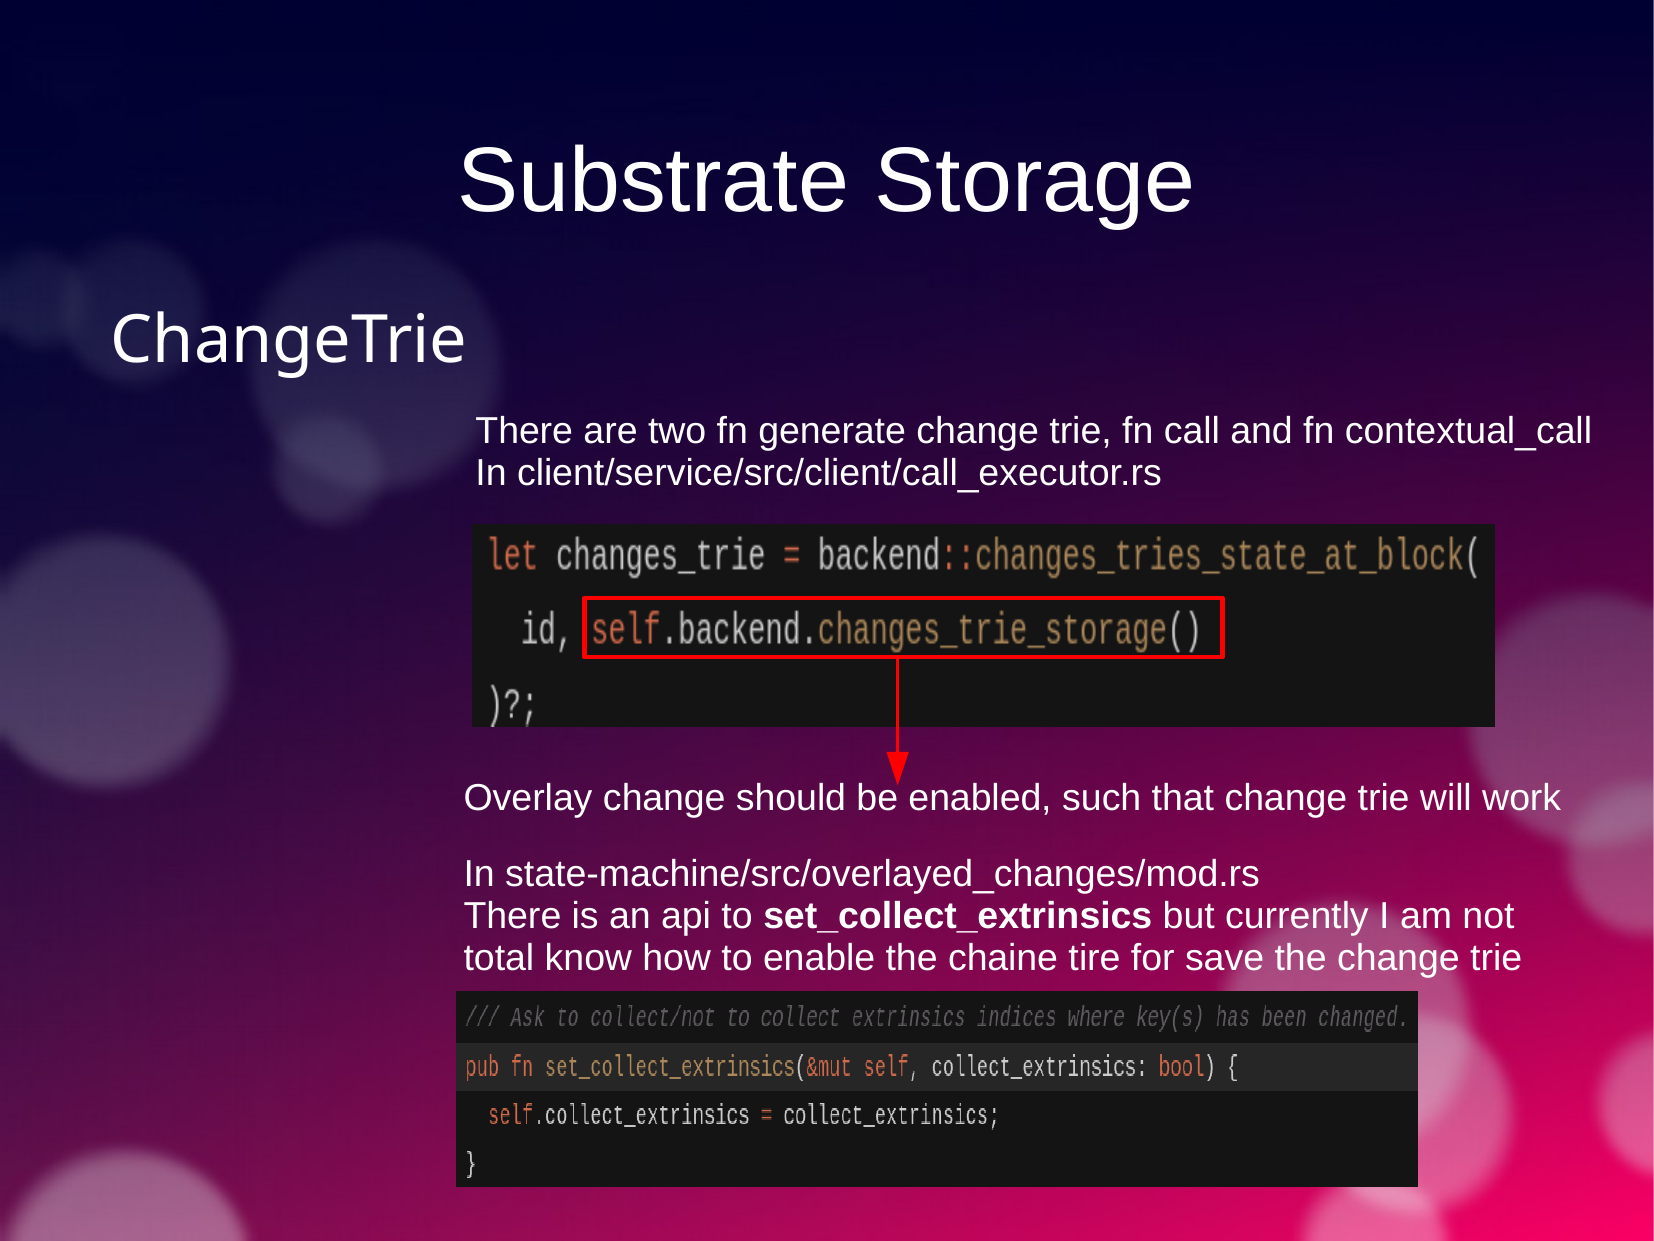

# Substrate Storage
ChangeTrie
There are two fn generate change trie, fn call and fn contextual_call
In client/service/src/client/call_executor.rs
Overlay change should be enabled, such that change trie will work
In state-machine/src/overlayed_changes/mod.rs
There is an api to set_collect_extrinsics but currently I am not total know how to enable the chaine tire for save the change trie